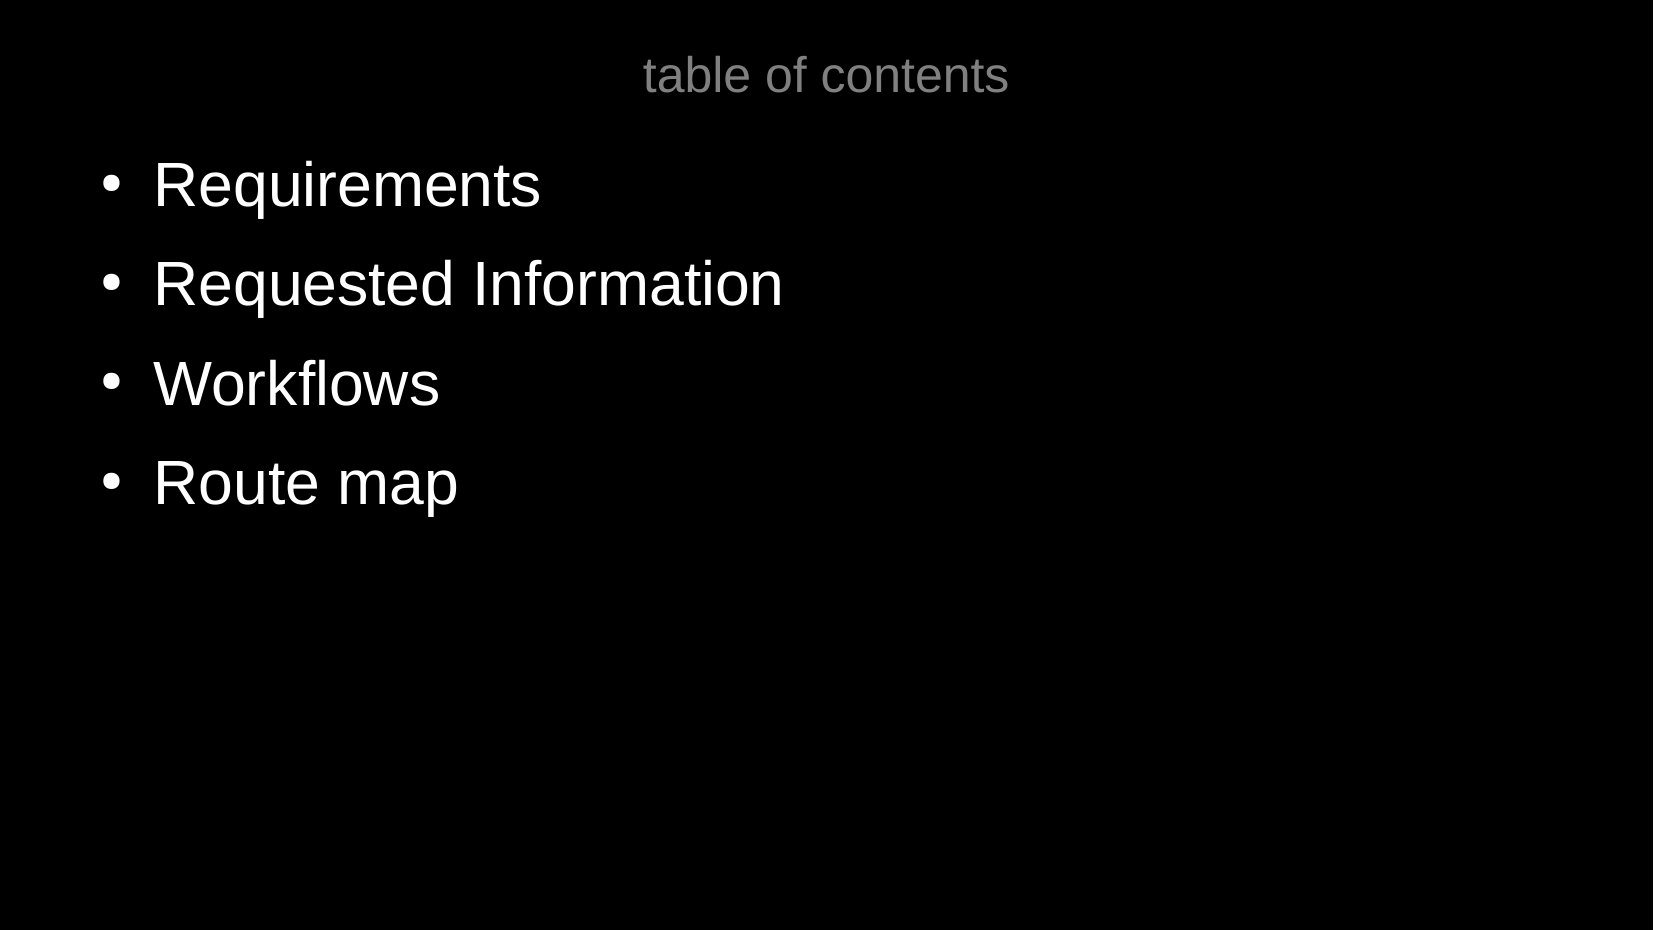

# table of contents
Requirements
Requested Information
Workflows
Route map